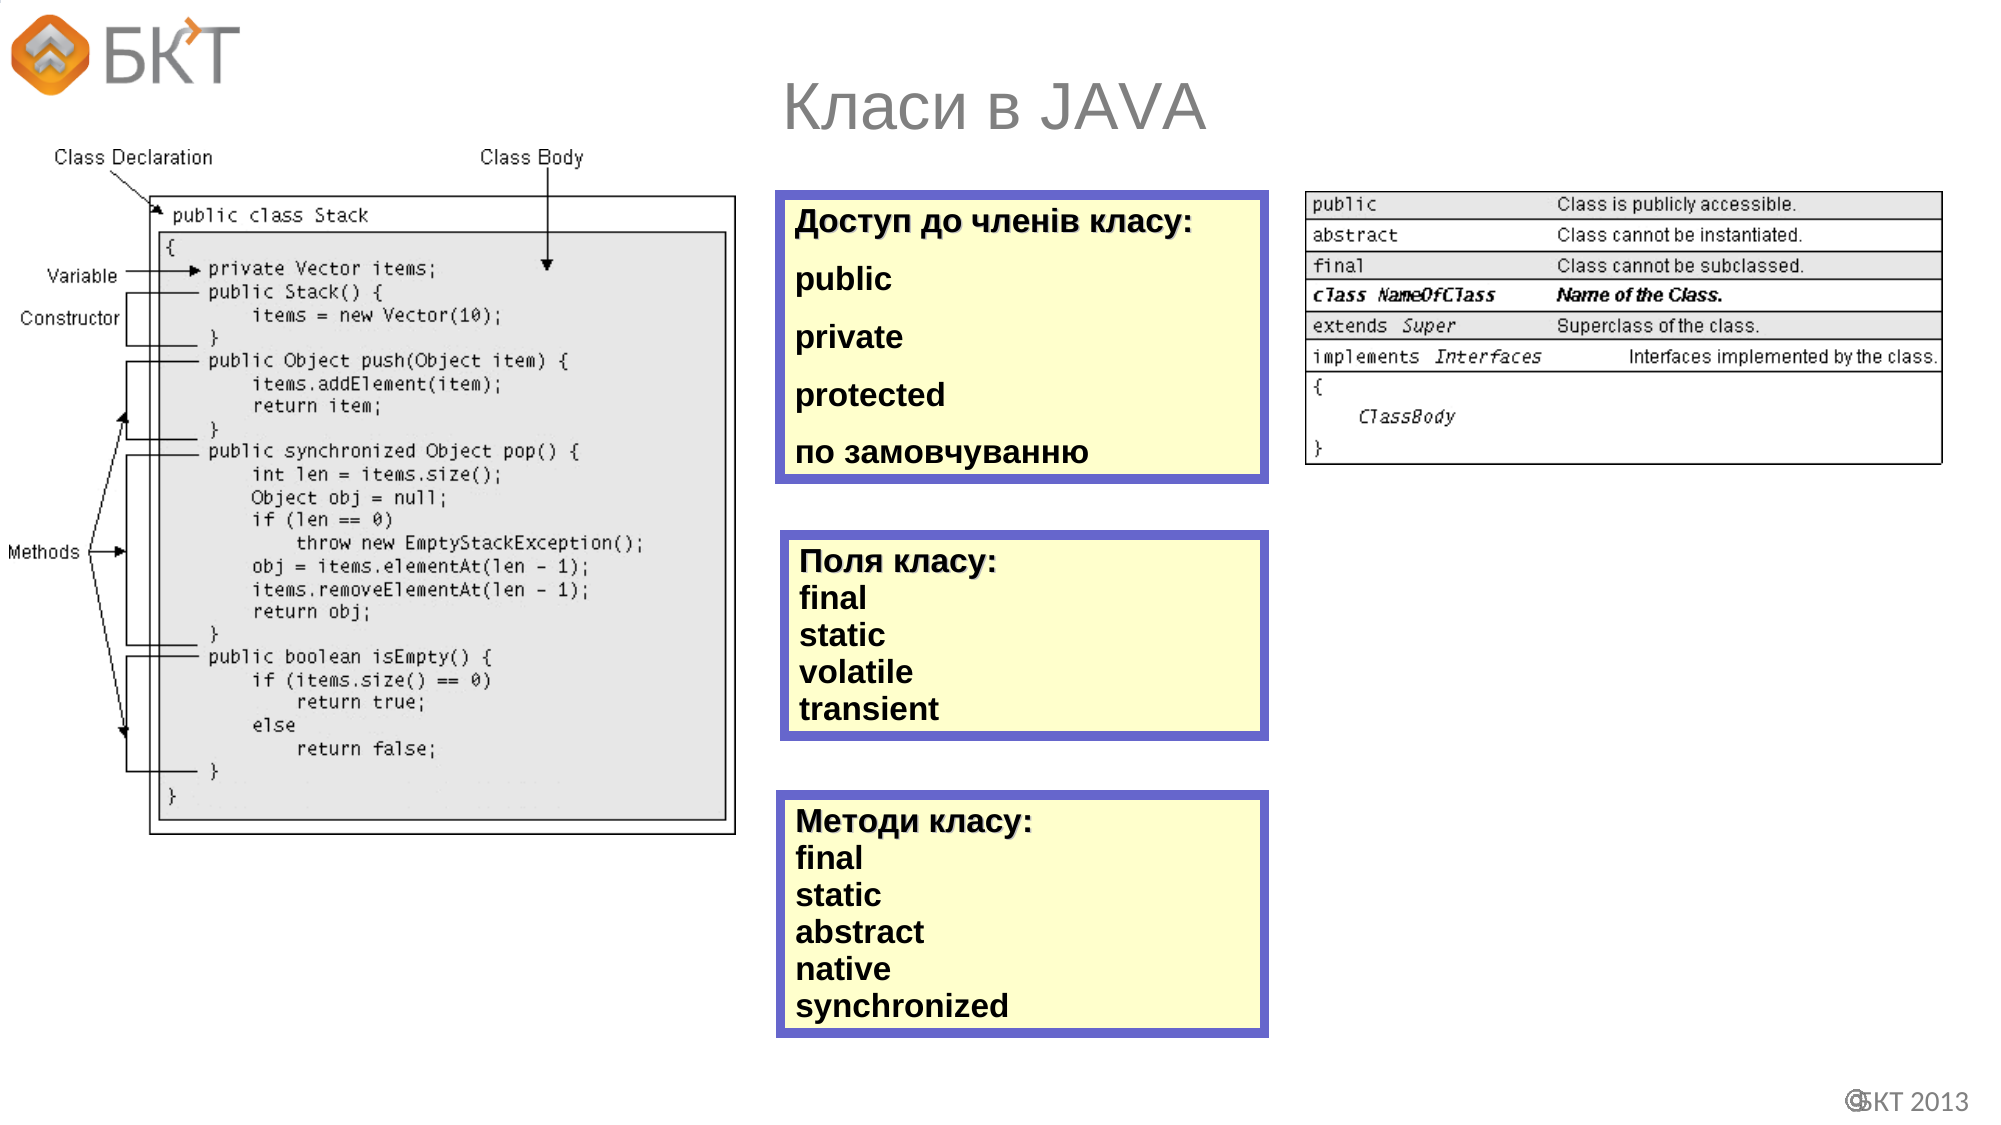

Класи в JAVA
Доступ до членів класу:
public
private
protected
по замовчуванню
Поля класу:
final
static
volatile
transient
Методи класу:
final
static
abstract
native
synchronized
БКТ 2013